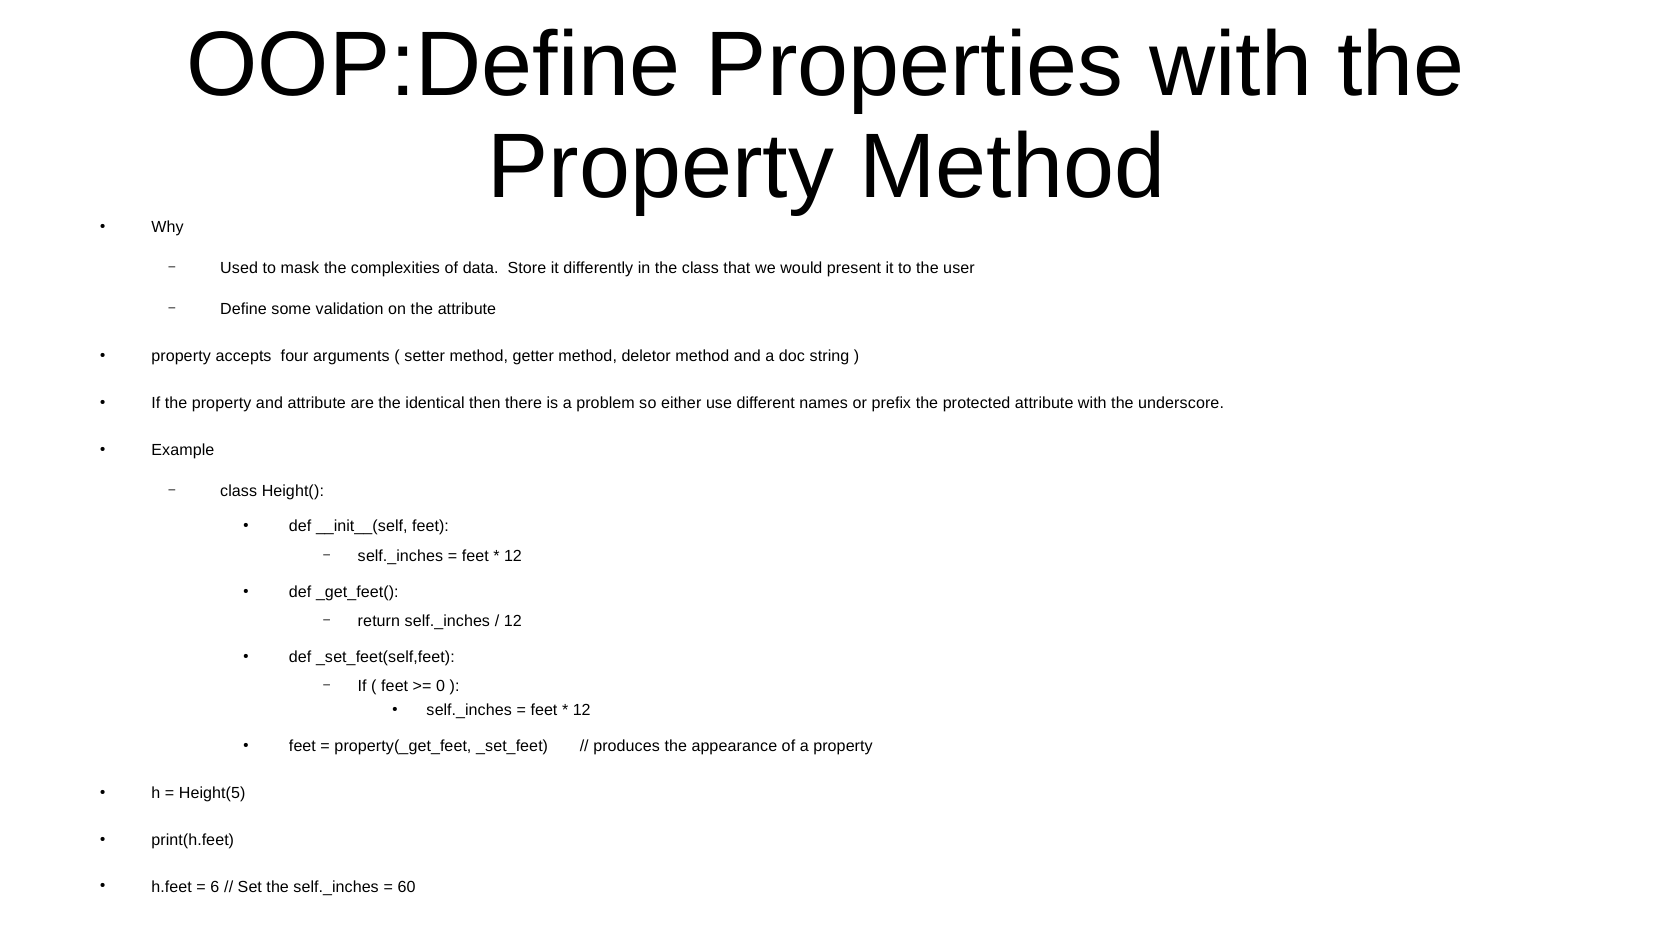

# OOP:Define Properties with the Property Method
Why
Used to mask the complexities of data. Store it differently in the class that we would present it to the user
Define some validation on the attribute
property accepts four arguments ( setter method, getter method, deletor method and a doc string )
If the property and attribute are the identical then there is a problem so either use different names or prefix the protected attribute with the underscore.
Example
class Height():
def __init__(self, feet):
self._inches = feet * 12
def _get_feet():
return self._inches / 12
def _set_feet(self,feet):
If ( feet >= 0 ):
self._inches = feet * 12
feet = property(_get_feet, _set_feet)		// produces the appearance of a property
h = Height(5)
print(h.feet)
h.feet = 6							// Set the self._inches = 60